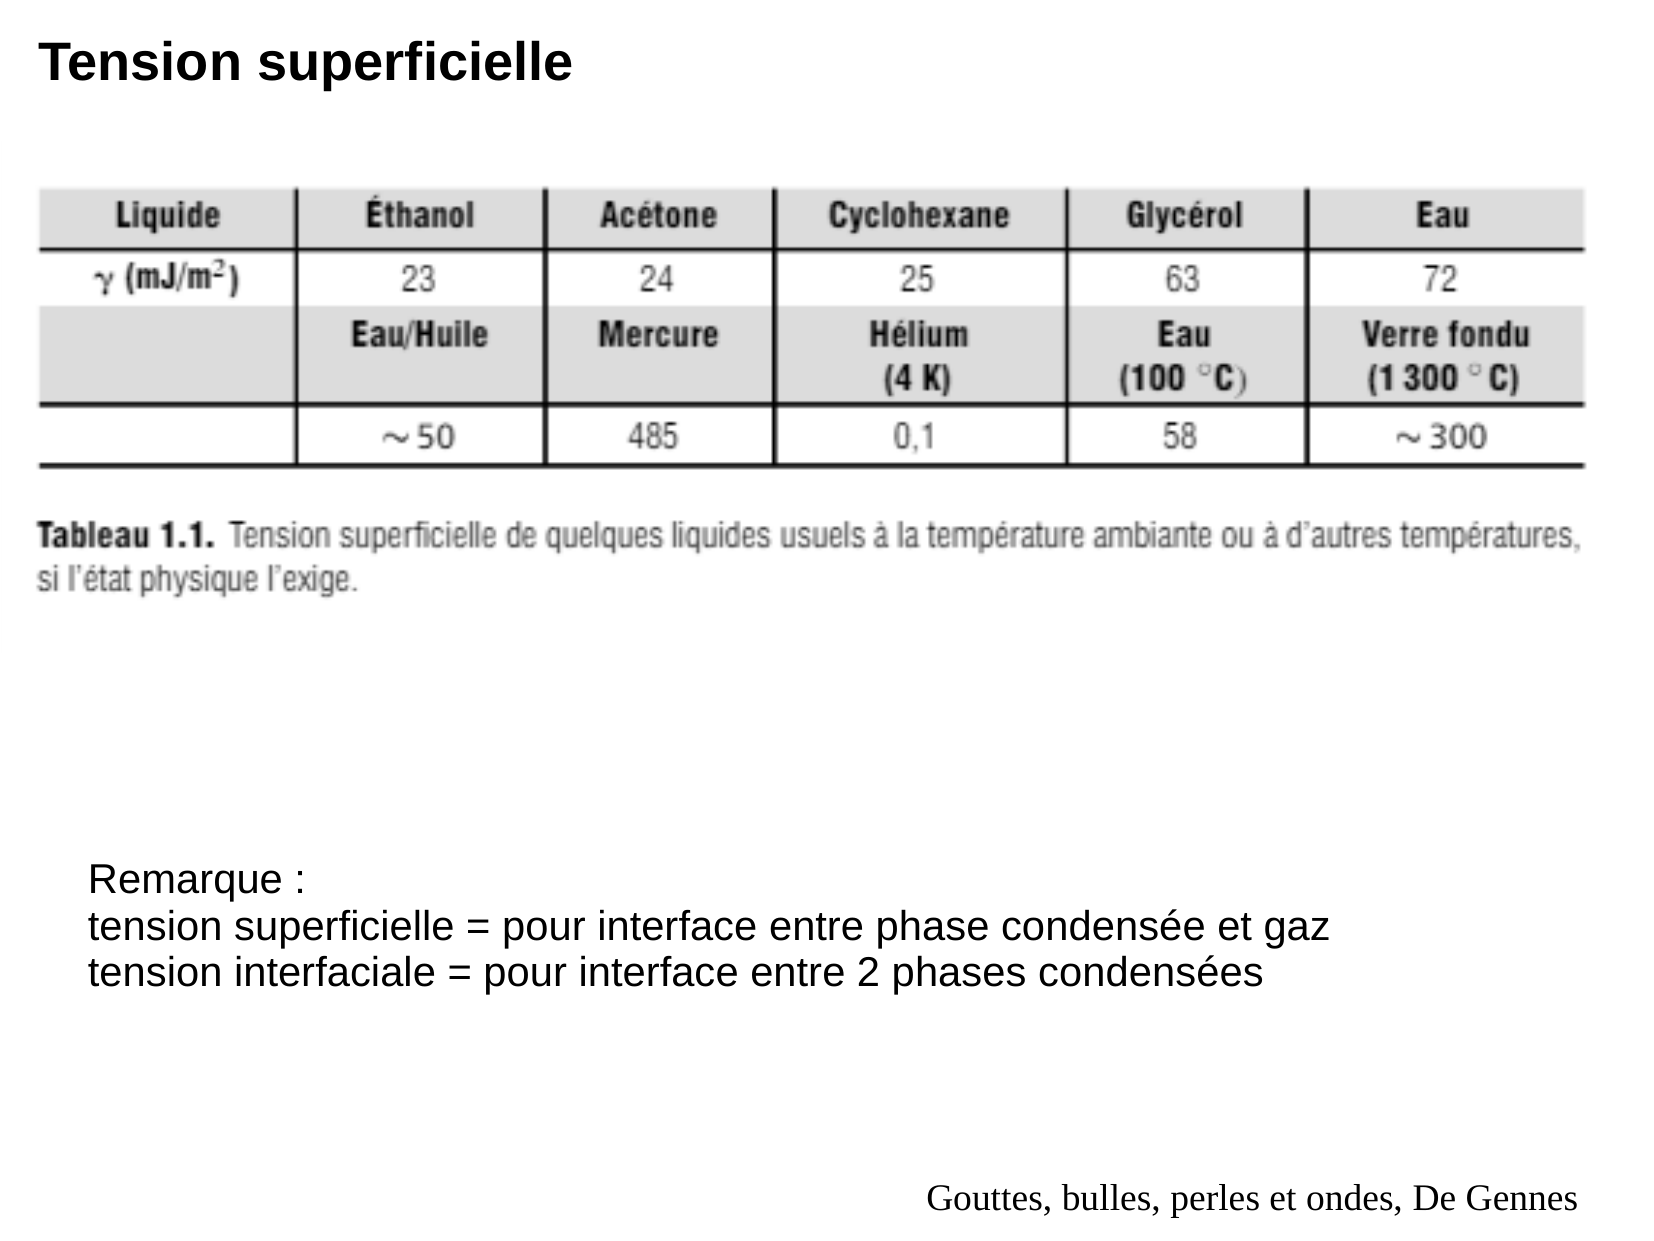

Tension superficielle
Remarque :
tension superficielle = pour interface entre phase condensée et gaz
tension interfaciale = pour interface entre 2 phases condensées
Gouttes, bulles, perles et ondes, De Gennes